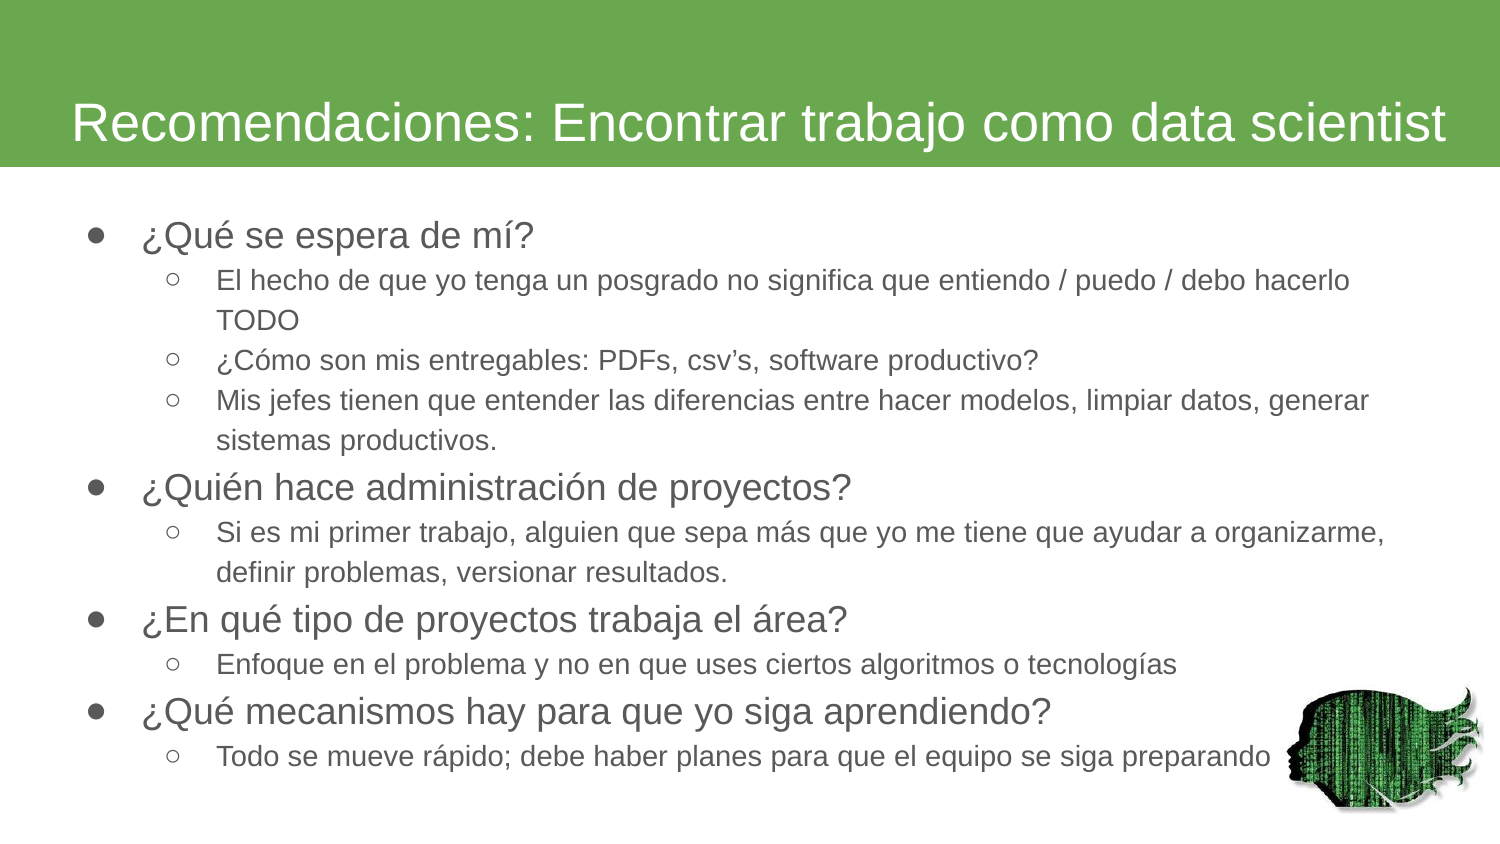

Recomendaciones: Encontrar trabajo como data scientist
# ¿Qué se espera de mí?
El hecho de que yo tenga un posgrado no significa que entiendo / puedo / debo hacerlo TODO
¿Cómo son mis entregables: PDFs, csv’s, software productivo?
Mis jefes tienen que entender las diferencias entre hacer modelos, limpiar datos, generar sistemas productivos.
¿Quién hace administración de proyectos?
Si es mi primer trabajo, alguien que sepa más que yo me tiene que ayudar a organizarme, definir problemas, versionar resultados.
¿En qué tipo de proyectos trabaja el área?
Enfoque en el problema y no en que uses ciertos algoritmos o tecnologías
¿Qué mecanismos hay para que yo siga aprendiendo?
Todo se mueve rápido; debe haber planes para que el equipo se siga preparando